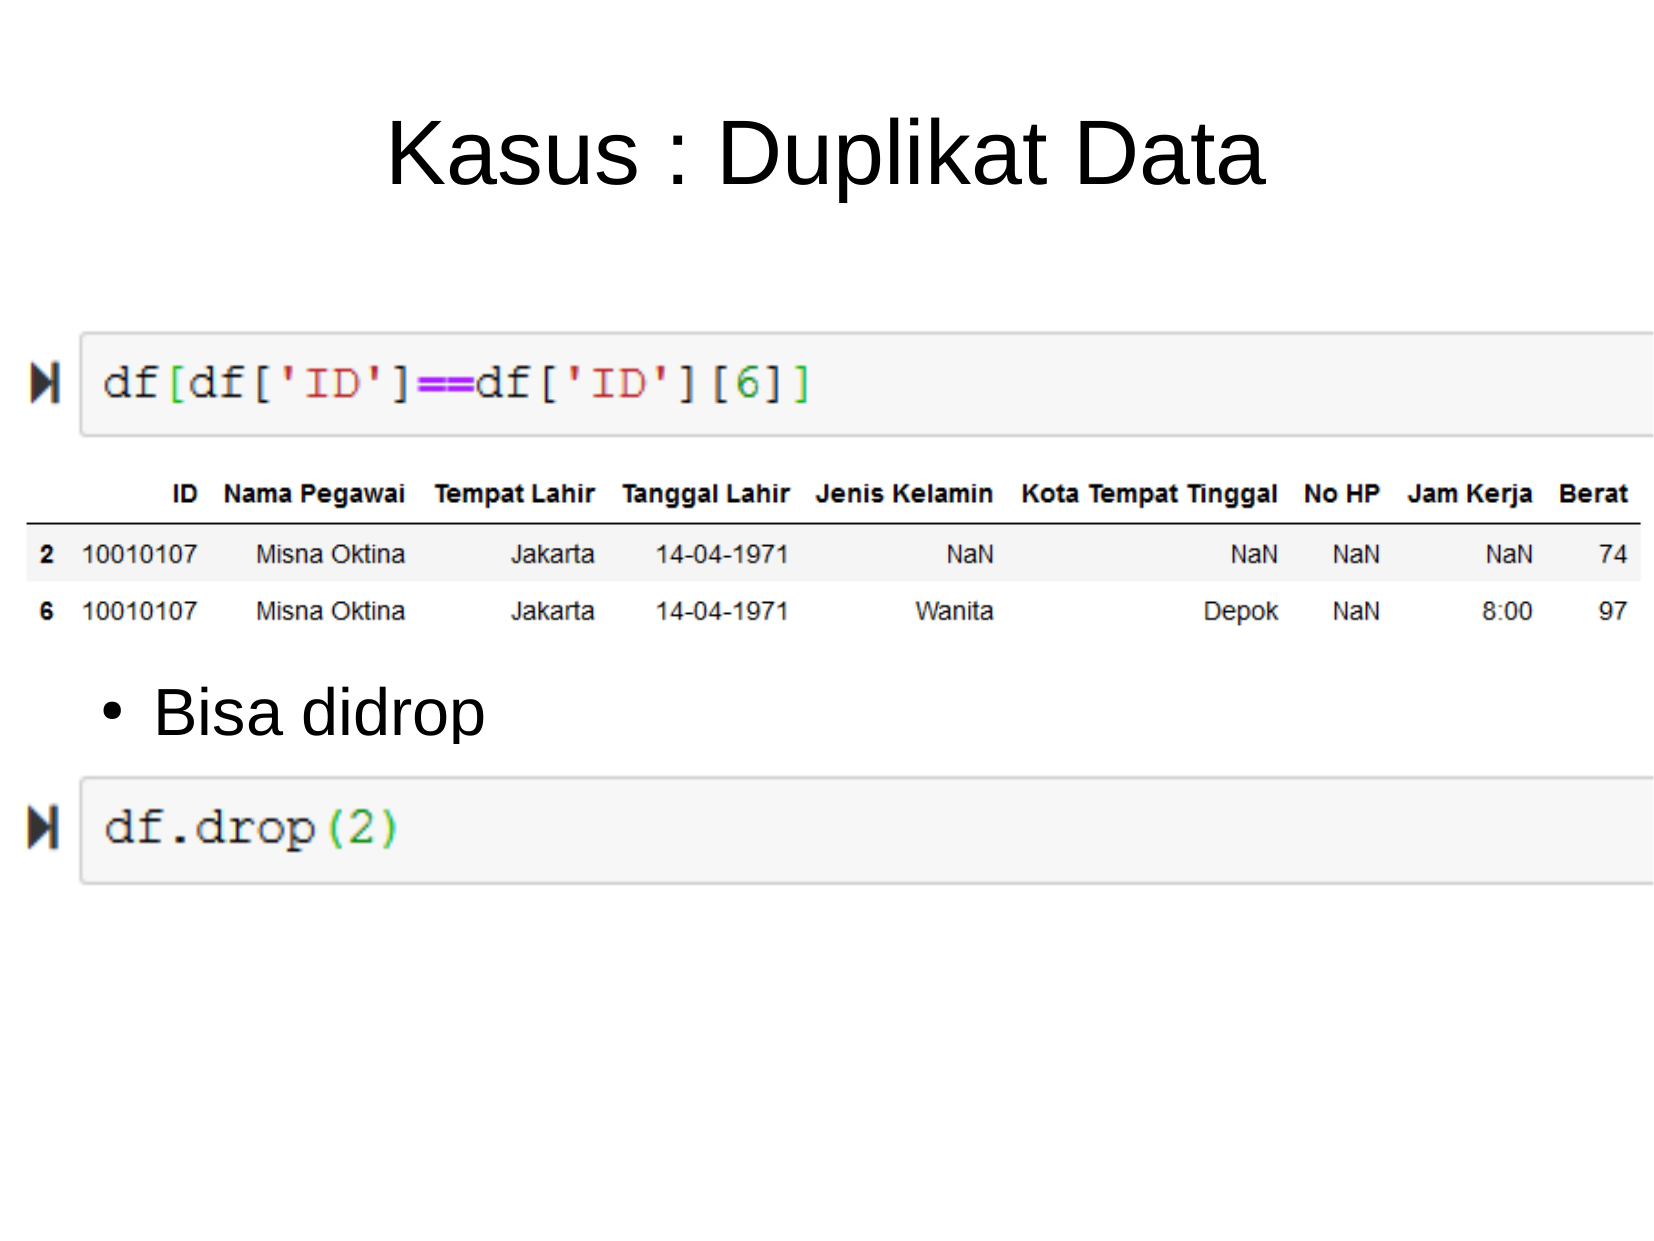

# Kasus : Duplikat Data
Bisa didrop